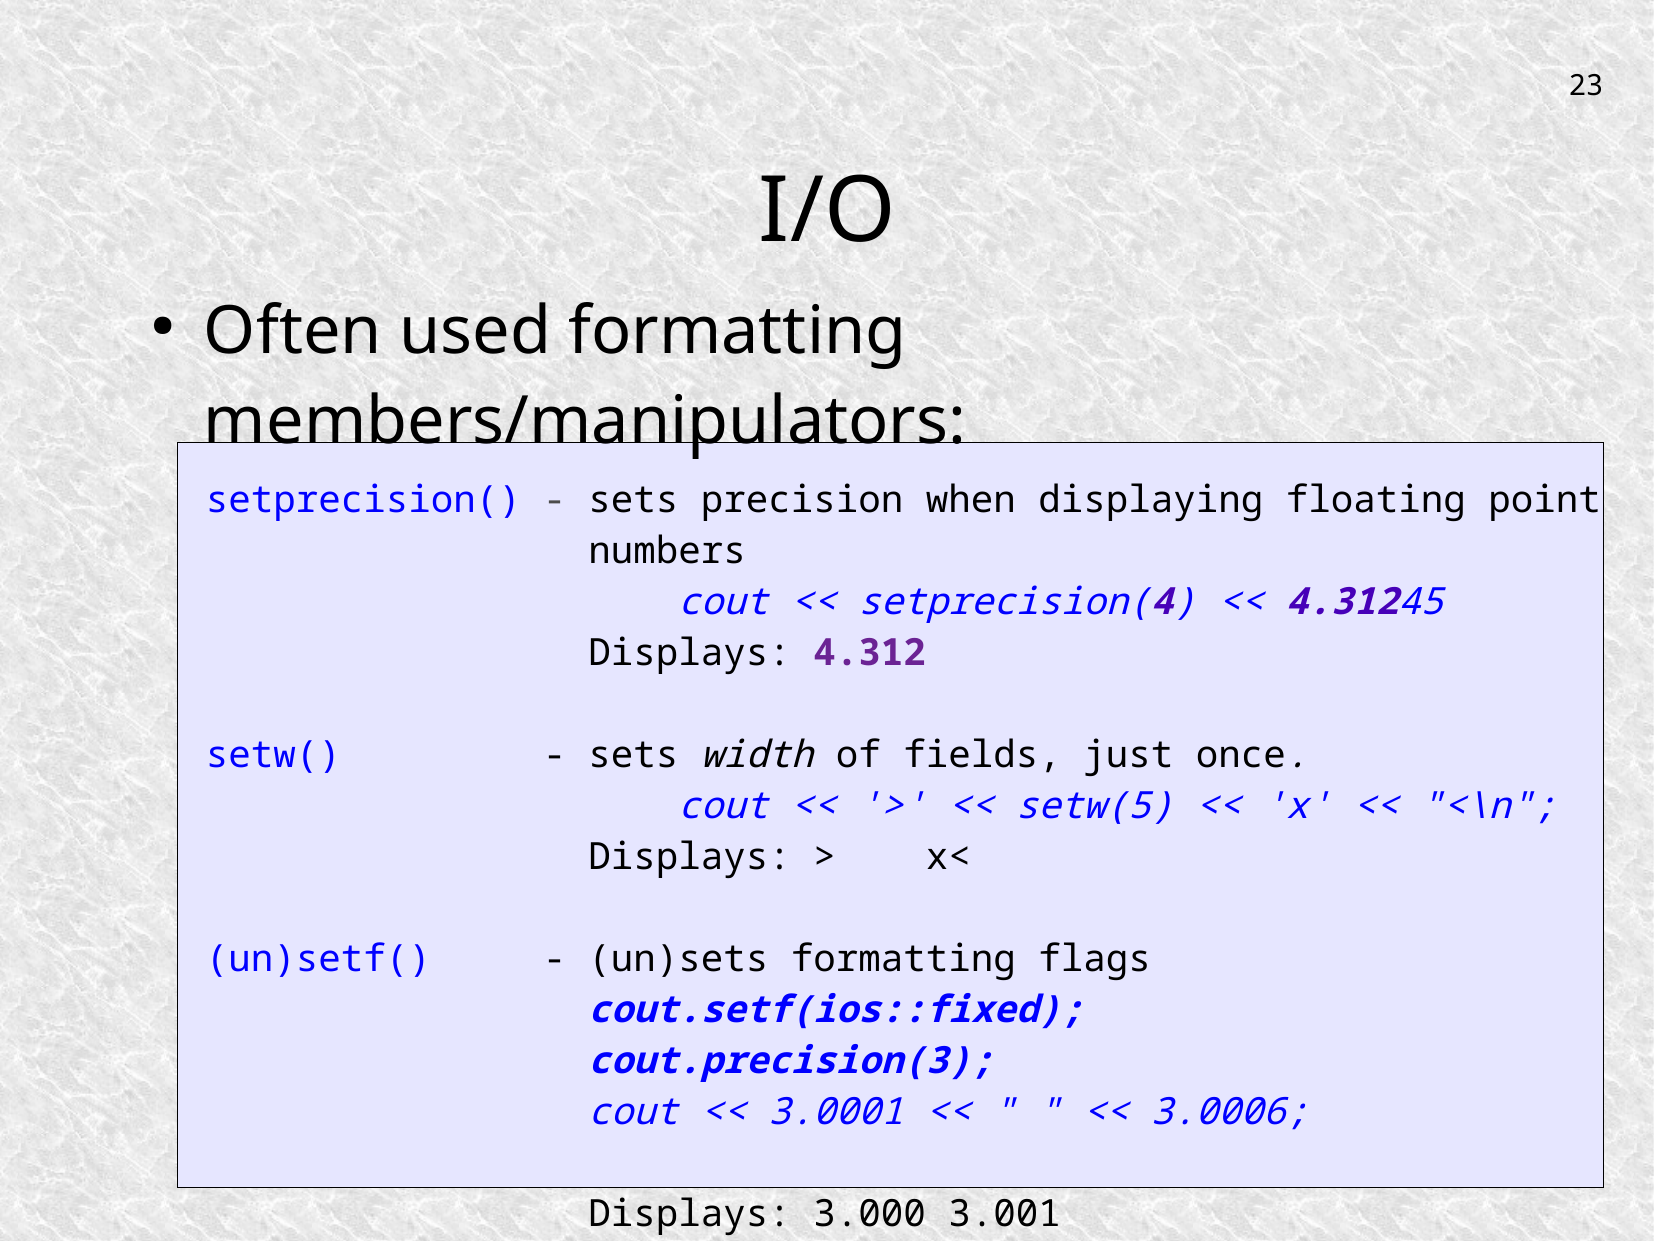

23
# I/O
Often used formatting members/manipulators:
setprecision() - sets precision when displaying floating point
 numbers
 cout << setprecision(4) << 4.31245
 Displays: 4.312
setw() - sets width of fields, just once.
 cout << '>' << setw(5) << 'x' << "<\n";
 Displays: > x<
(un)setf() - (un)sets formatting flags
 cout.setf(ios::fixed);
 cout.precision(3);
 cout << 3.0001 << " " << 3.0006;
 Displays: 3.000 3.001